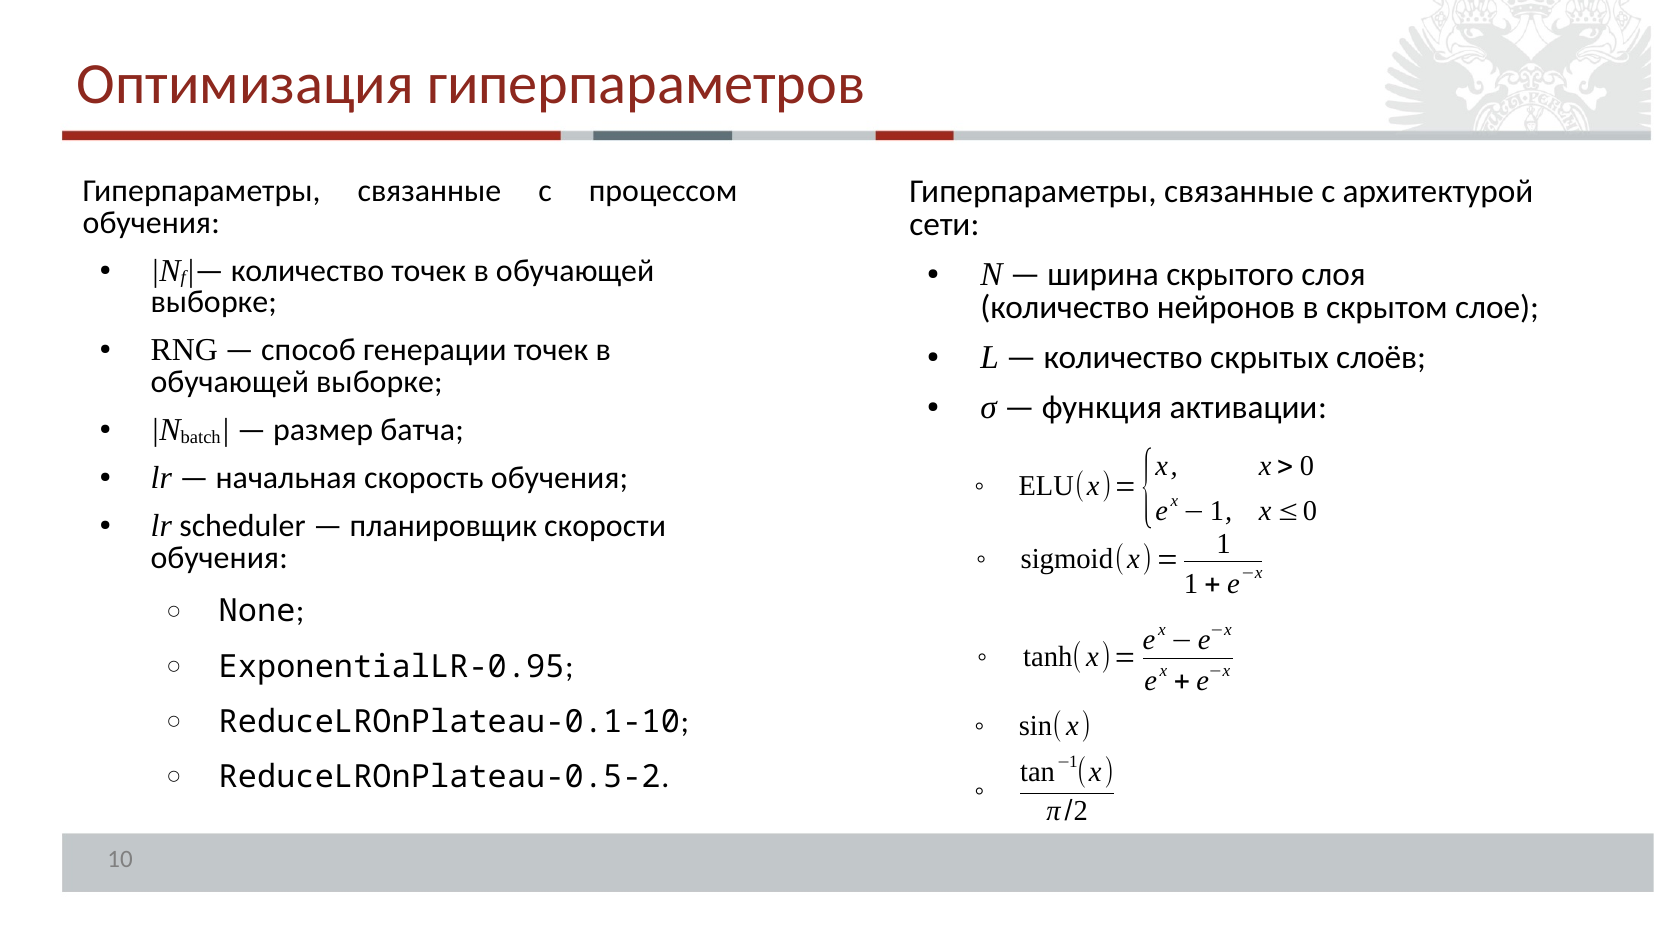

# Оптимизация гиперпараметров
Гиперпараметры, связанные с процессом обучения:
|Nf|— количество точек в обучающей выборке;
RNG — способ генерации точек в обучающей выборке;
|Nbatch| — размер батча;
lr — начальная скорость обучения;
lr scheduler — планировщик скорости обучения:
None;
ExponentialLR-0.95;
ReduceLROnPlateau-0.1-10;
ReduceLROnPlateau-0.5-2.
Гиперпараметры, связанные с архитектурой сети:
N — ширина скрытого слоя
(количество нейронов в скрытом слое);
L — количество скрытых слоёв;
σ — функция активации:
10